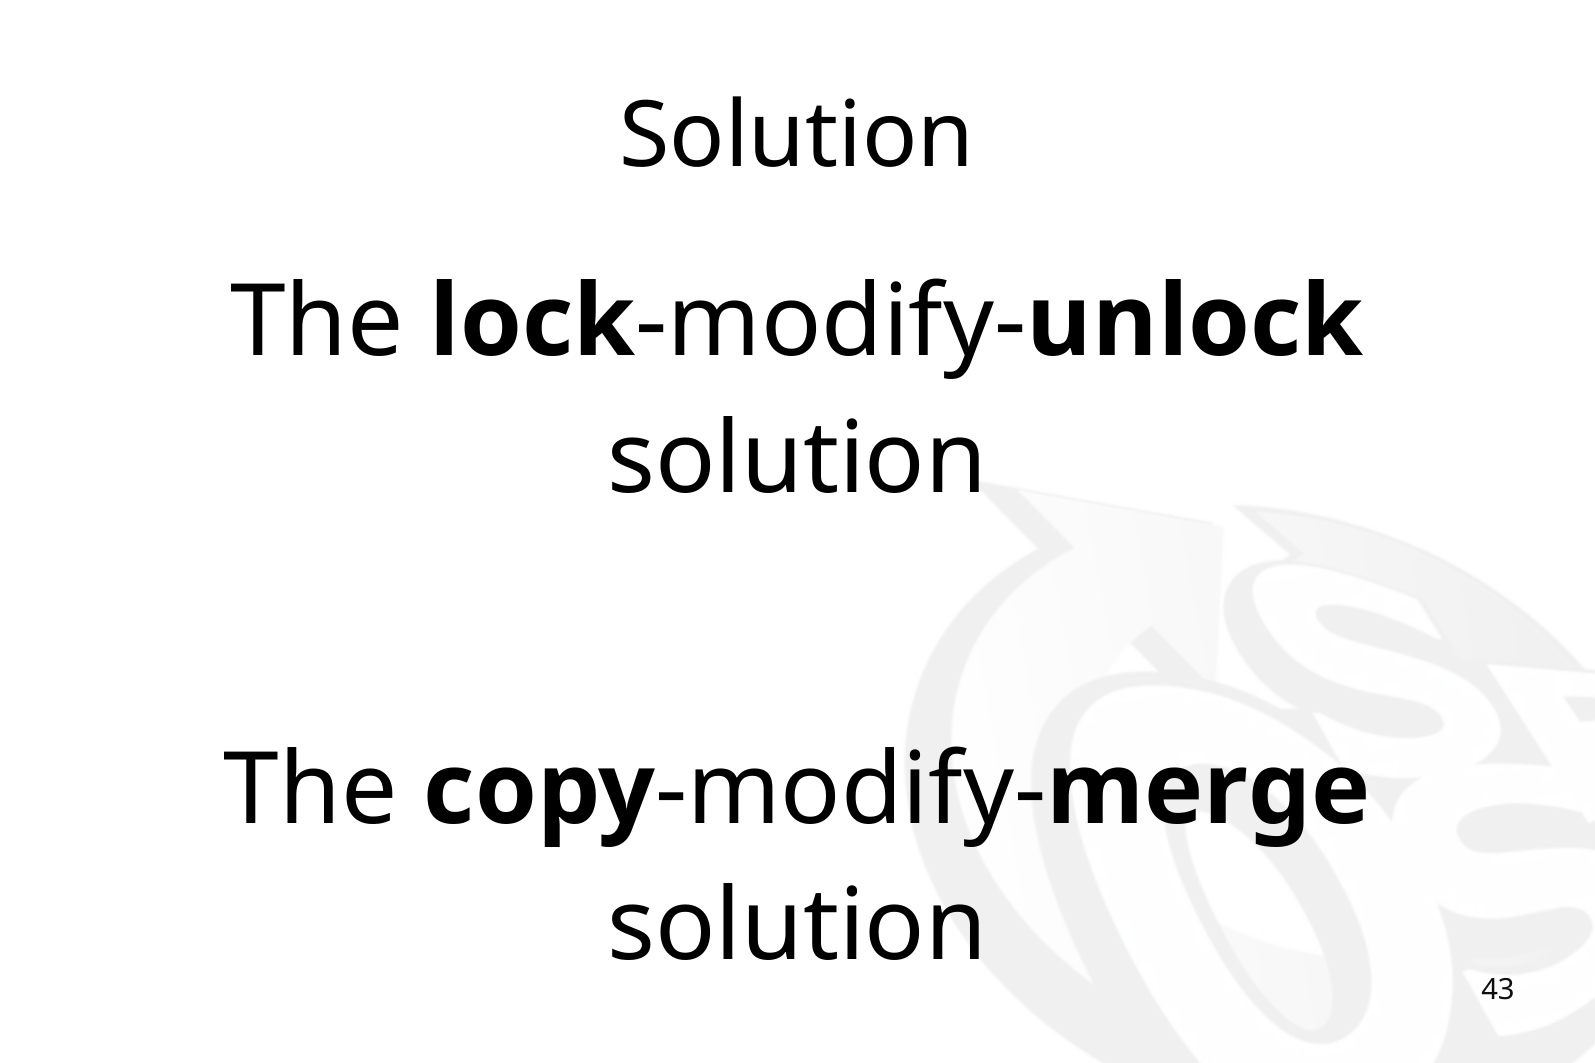

# Solution
The lock-modify-unlock solution
The copy-modify-merge solution
43